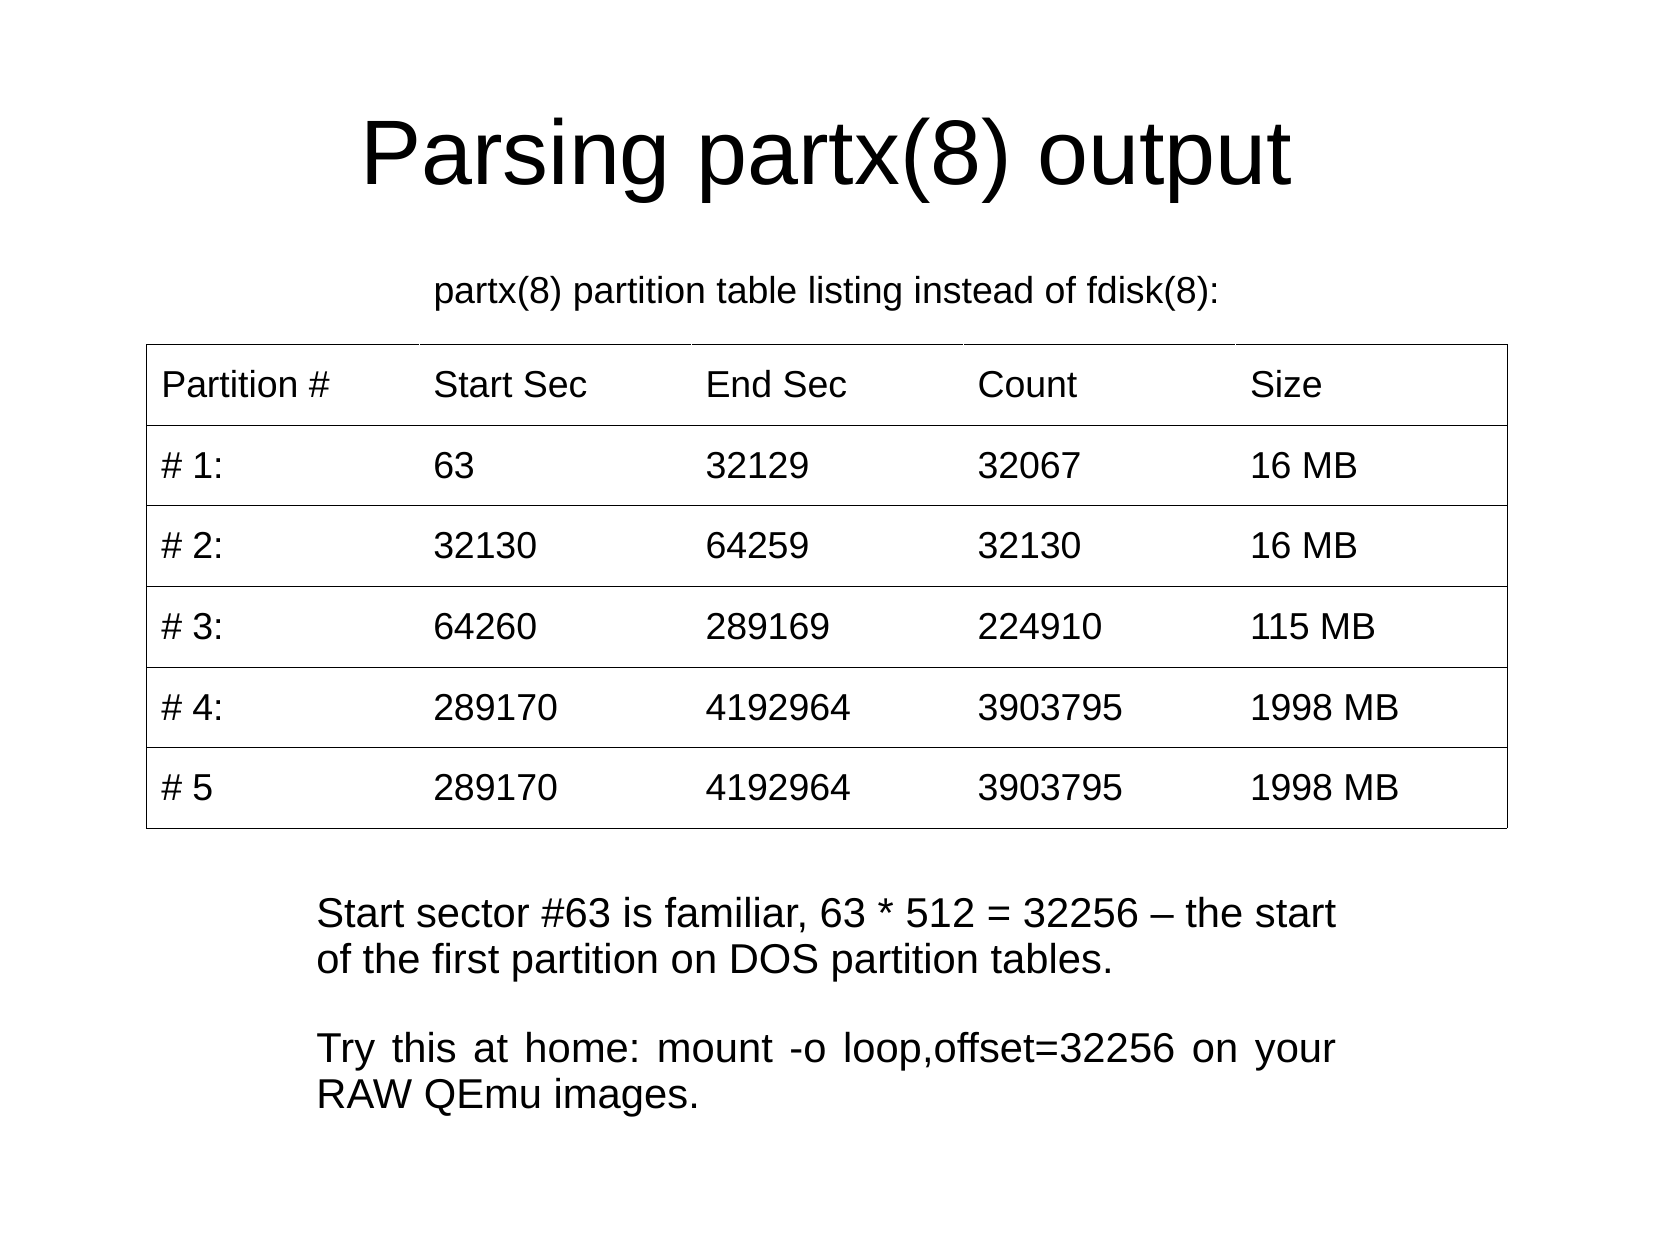

# Parsing partx(8) output
partx(8) partition table listing instead of fdisk(8):
| Partition # | Start Sec | End Sec | Count | Size |
| --- | --- | --- | --- | --- |
| # 1: | 63 | 32129 | 32067 | 16 MB |
| # 2: | 32130 | 64259 | 32130 | 16 MB |
| # 3: | 64260 | 289169 | 224910 | 115 MB |
| # 4: | 289170 | 4192964 | 3903795 | 1998 MB |
| # 5 | 289170 | 4192964 | 3903795 | 1998 MB |
Start sector #63 is familiar, 63 * 512 = 32256 – the start of the first partition on DOS partition tables.
Try this at home: mount -o loop,offset=32256 on your RAW QEmu images.